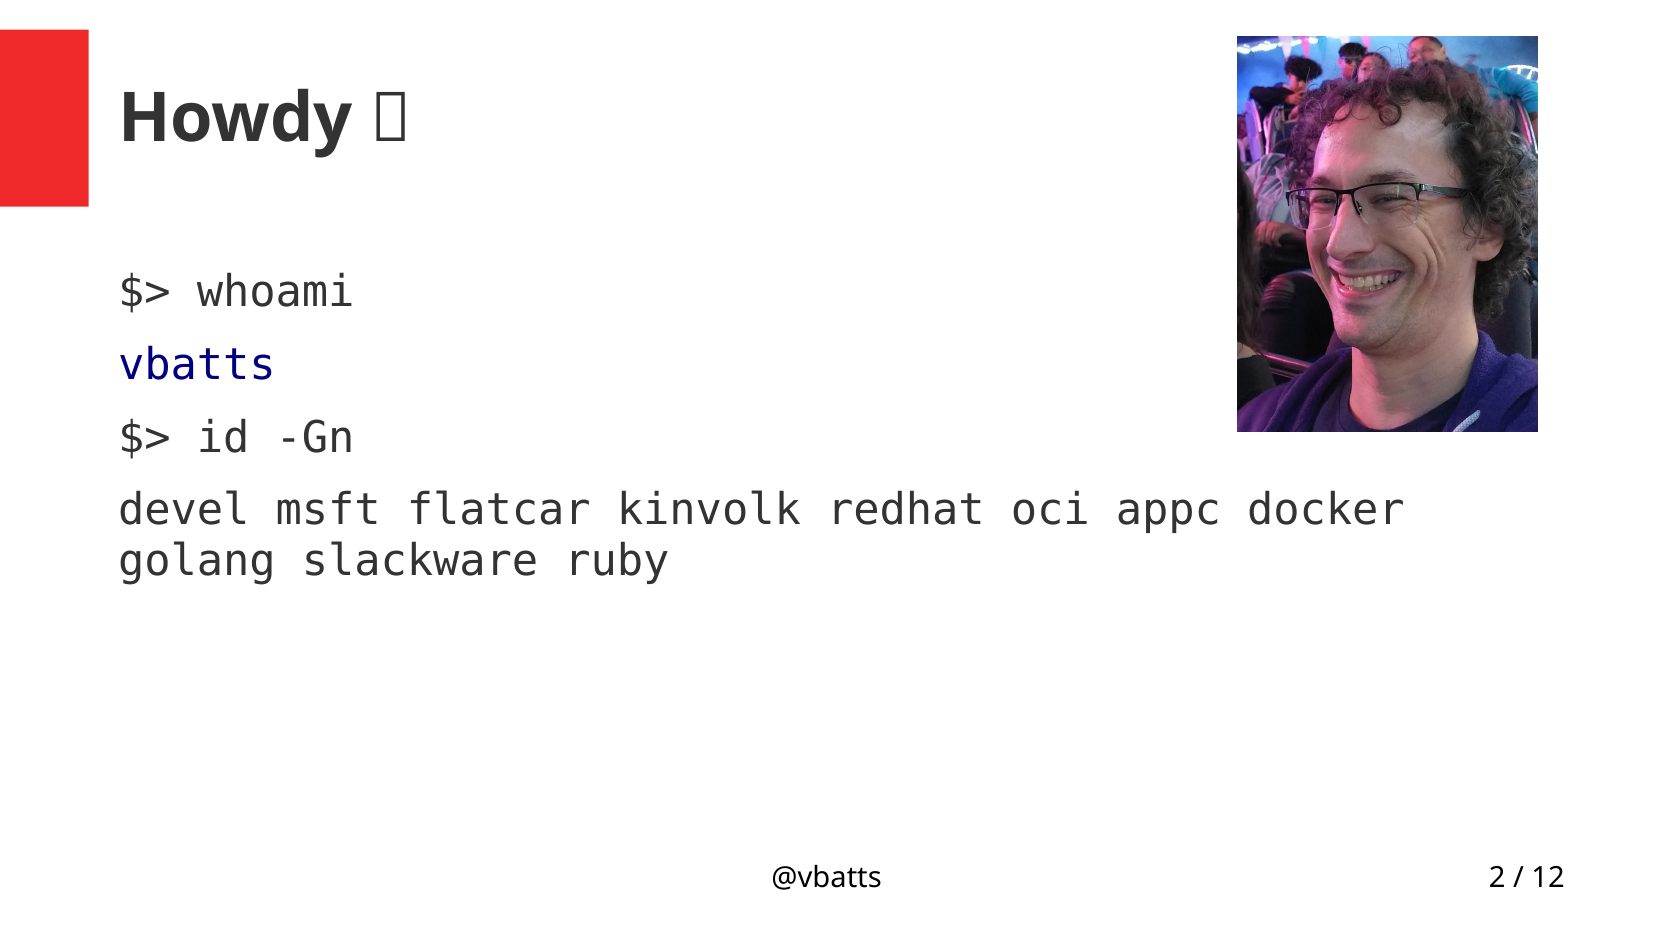

# Howdy 👋
$> whoami
vbatts
$> id -Gn
devel msft flatcar kinvolk redhat oci appc docker golang slackware ruby
@vbatts
2